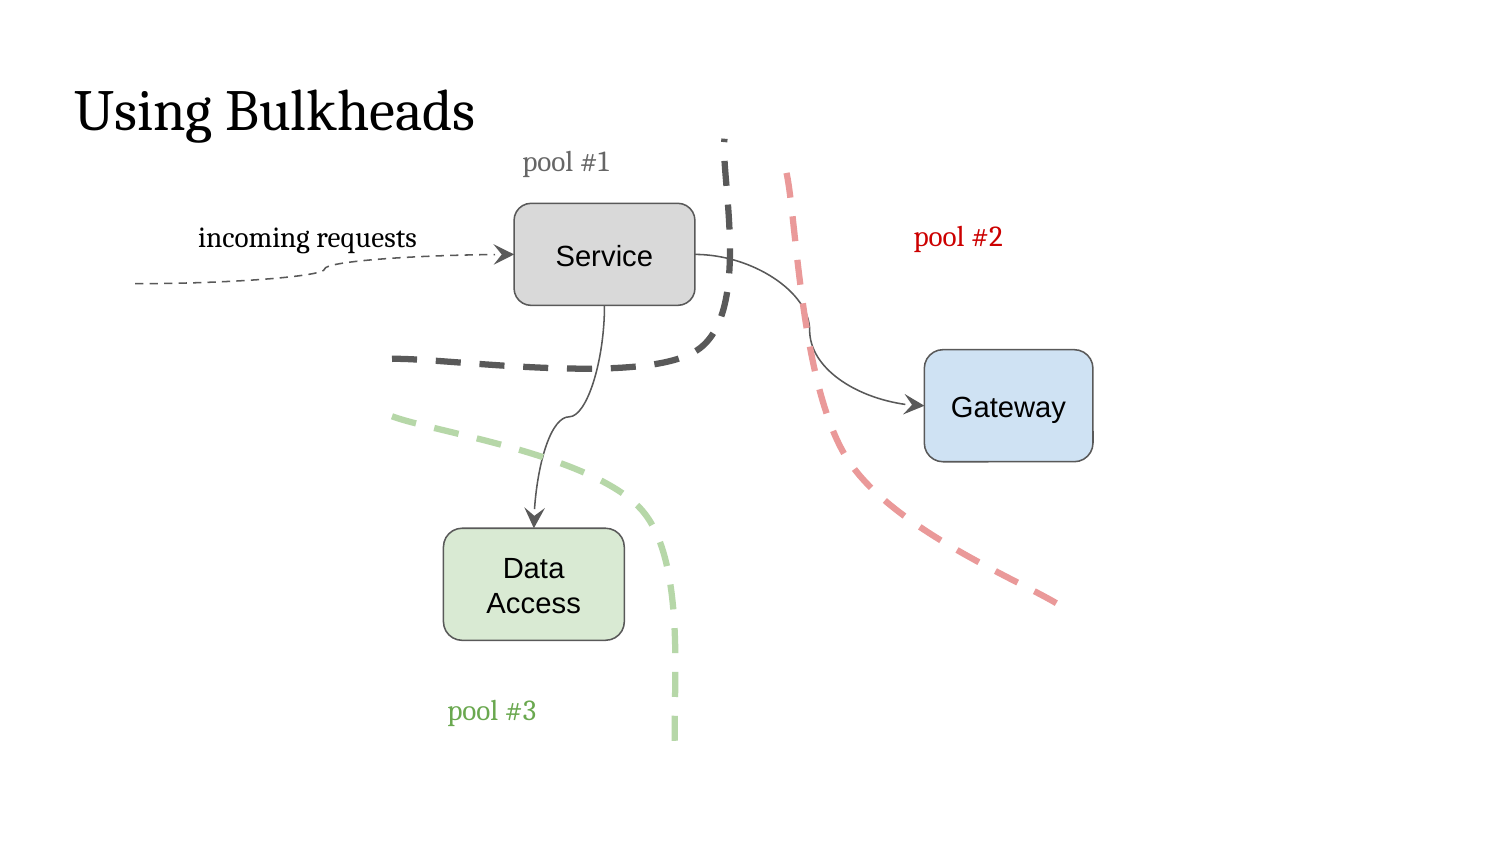

Using Bulkheads
pool #1
pool #2
incoming requests
Service
Gateway
Data Access
pool #3